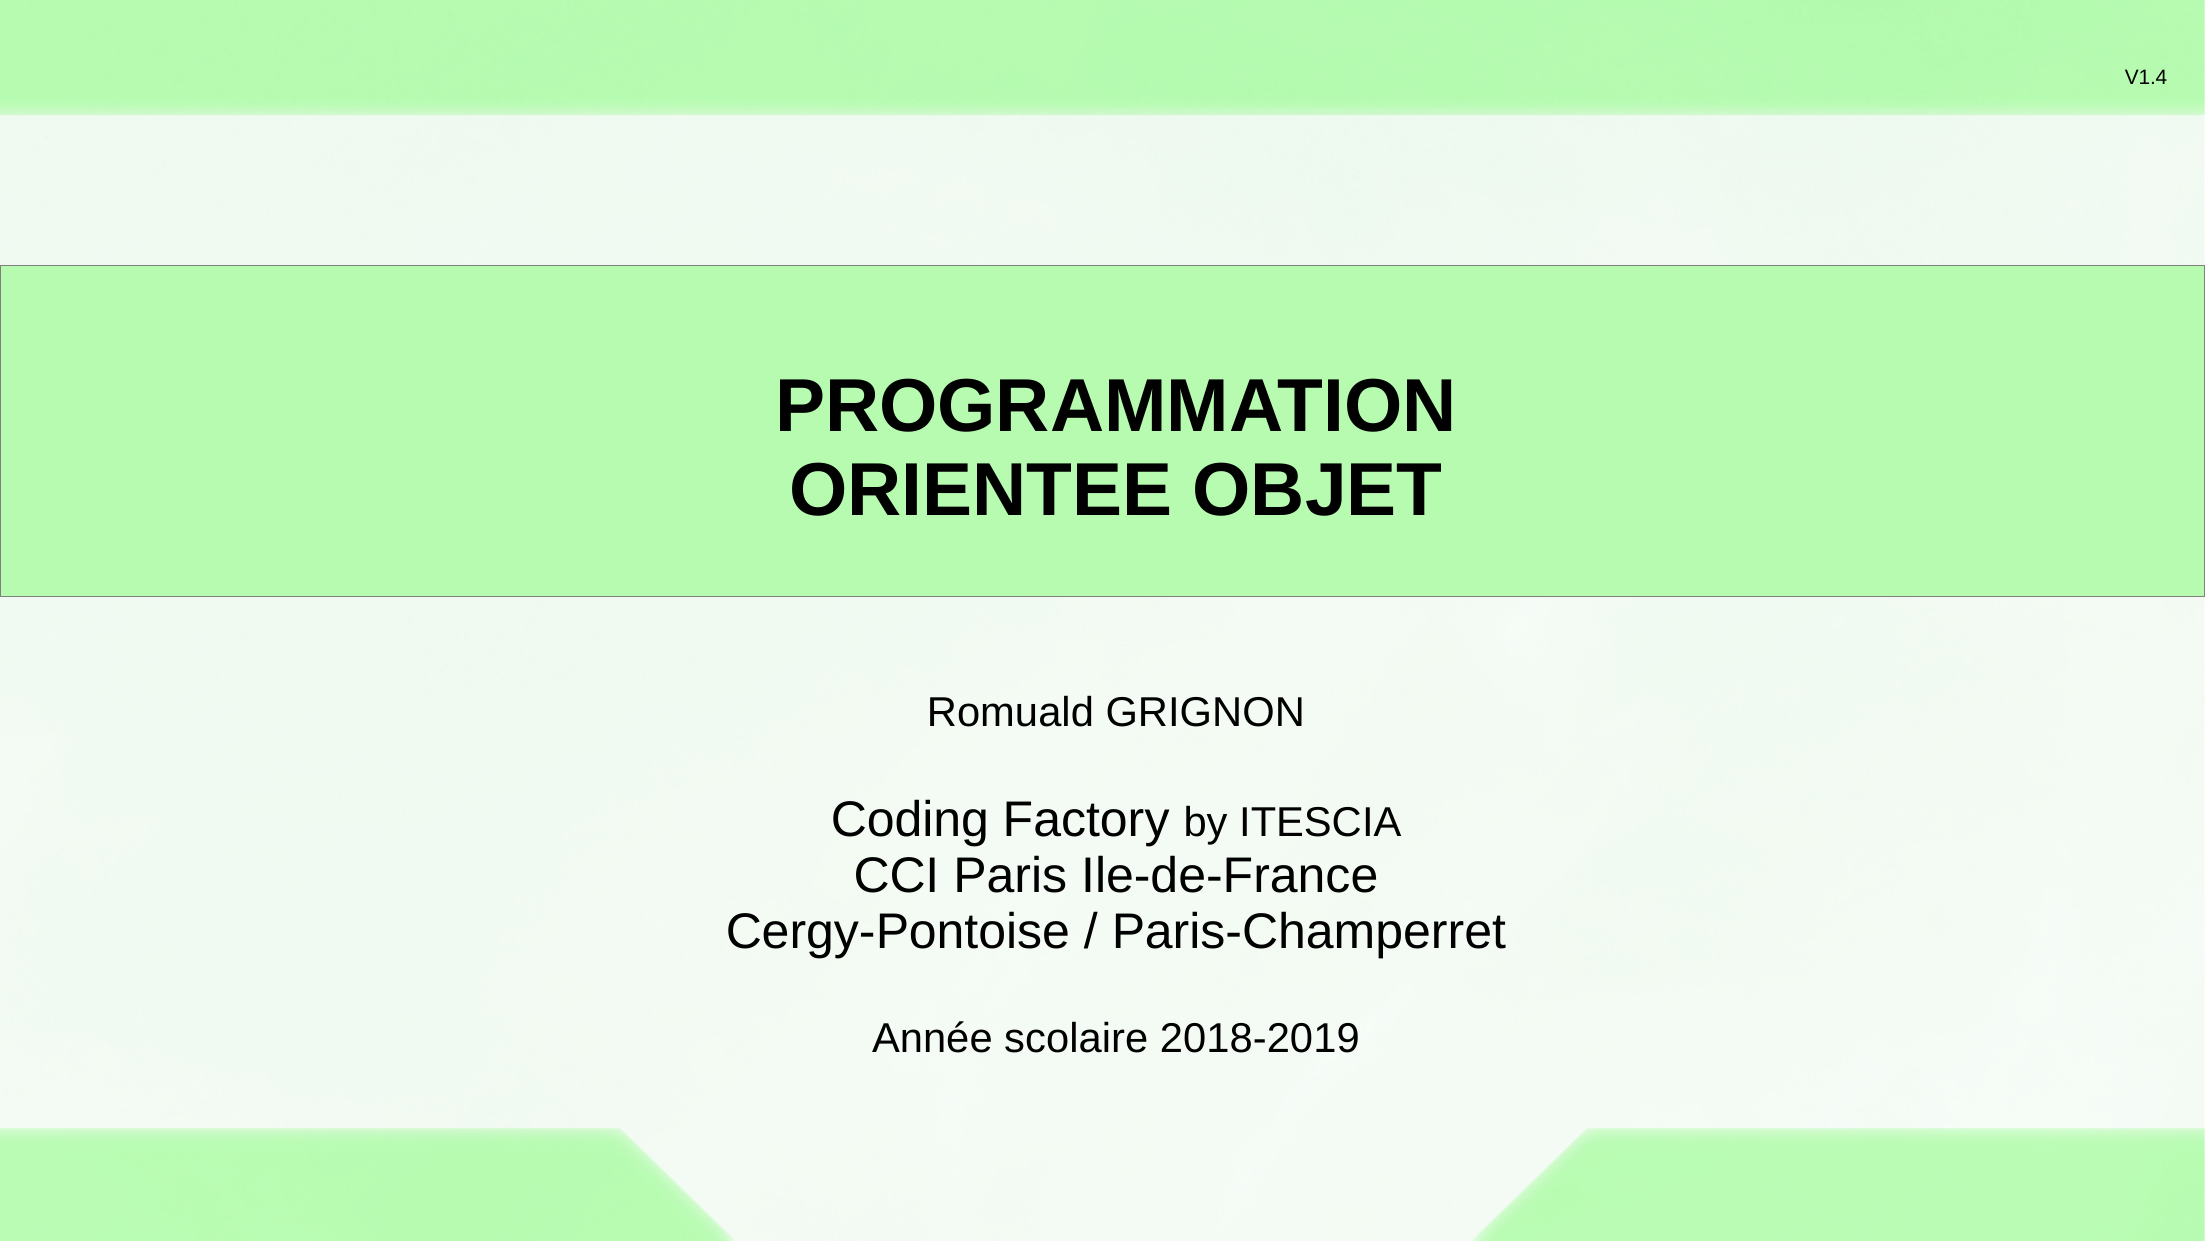

# V1.4
PROGRAMMATION
ORIENTEE OBJET
Romuald GRIGNON
Coding Factory by ITESCIA
CCI Paris Ile-de-France
Cergy-Pontoise / Paris-Champerret
Année scolaire 2018-2019